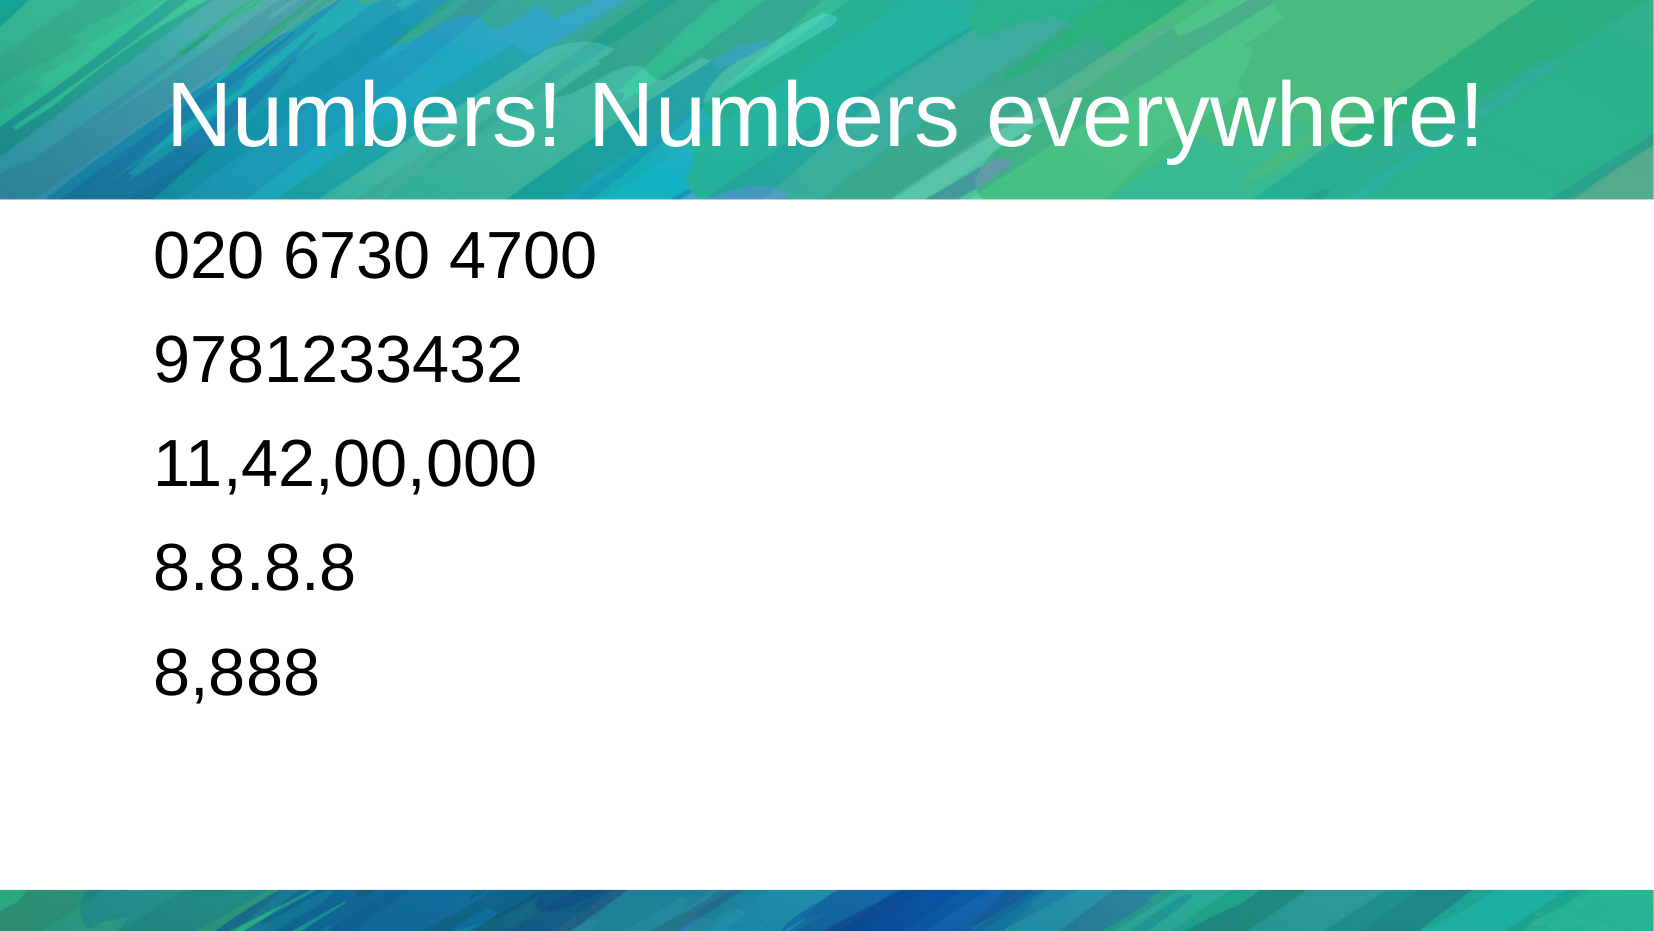

# Numbers! Numbers everywhere!
020 6730 4700
9781233432
11,42,00,000
8.8.8.8
8,888